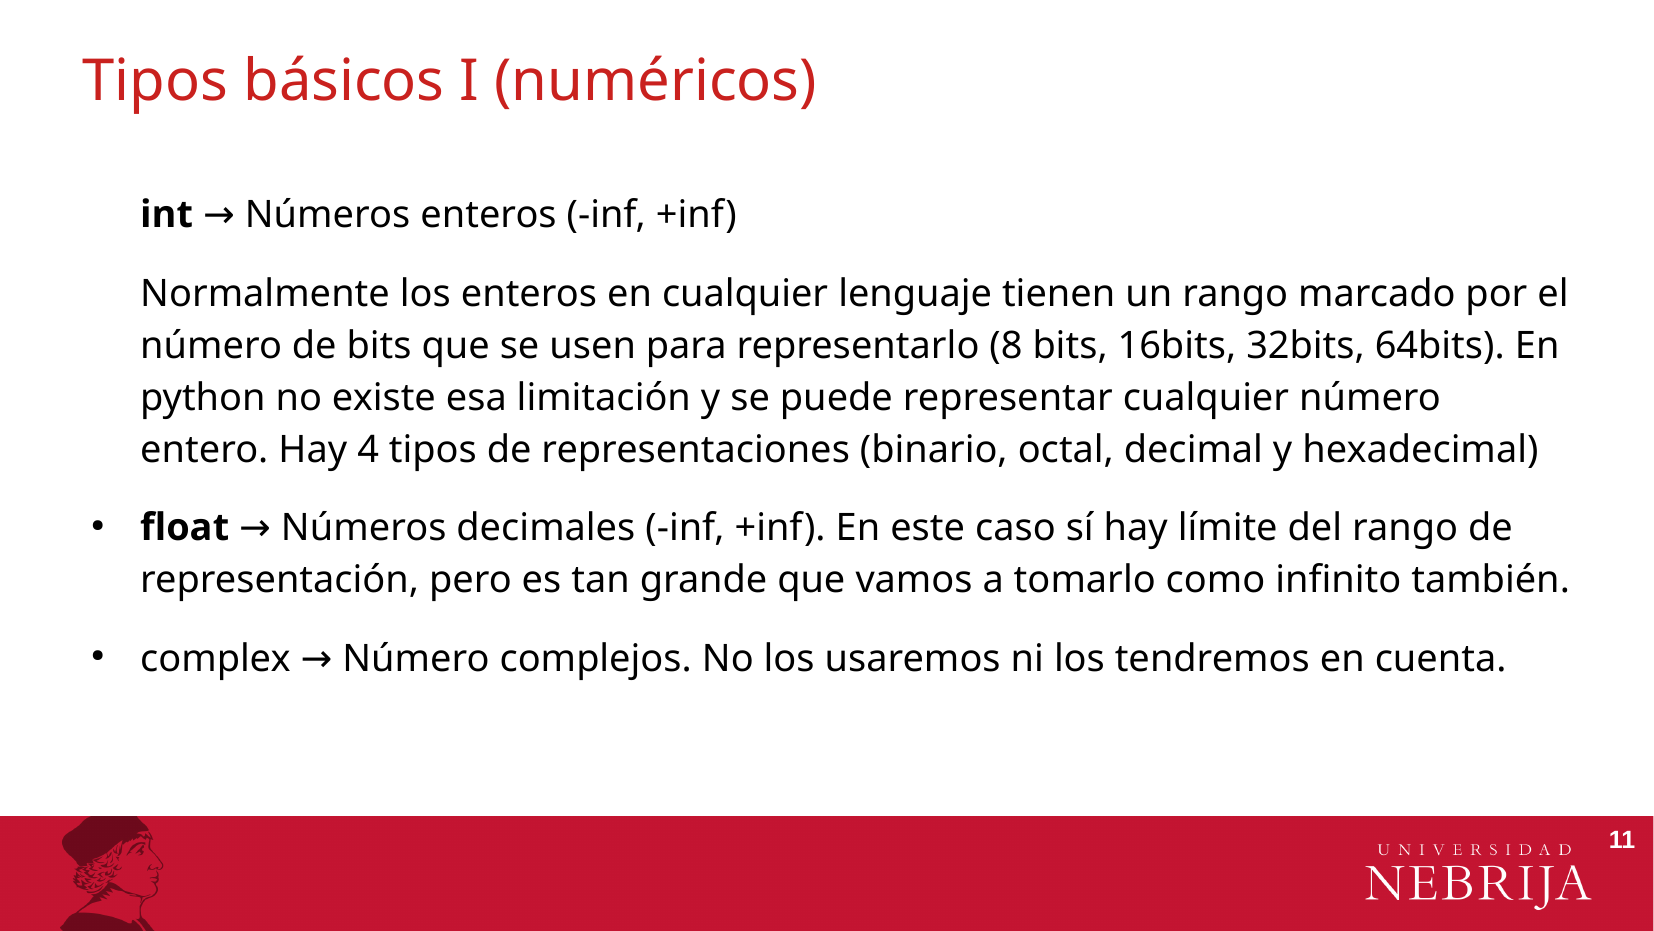

# Tipos básicos I (numéricos)
int → Números enteros (-inf, +inf)
Normalmente los enteros en cualquier lenguaje tienen un rango marcado por el número de bits que se usen para representarlo (8 bits, 16bits, 32bits, 64bits). En python no existe esa limitación y se puede representar cualquier número entero. Hay 4 tipos de representaciones (binario, octal, decimal y hexadecimal)
float → Números decimales (-inf, +inf). En este caso sí hay límite del rango de representación, pero es tan grande que vamos a tomarlo como infinito también.
complex → Número complejos. No los usaremos ni los tendremos en cuenta.